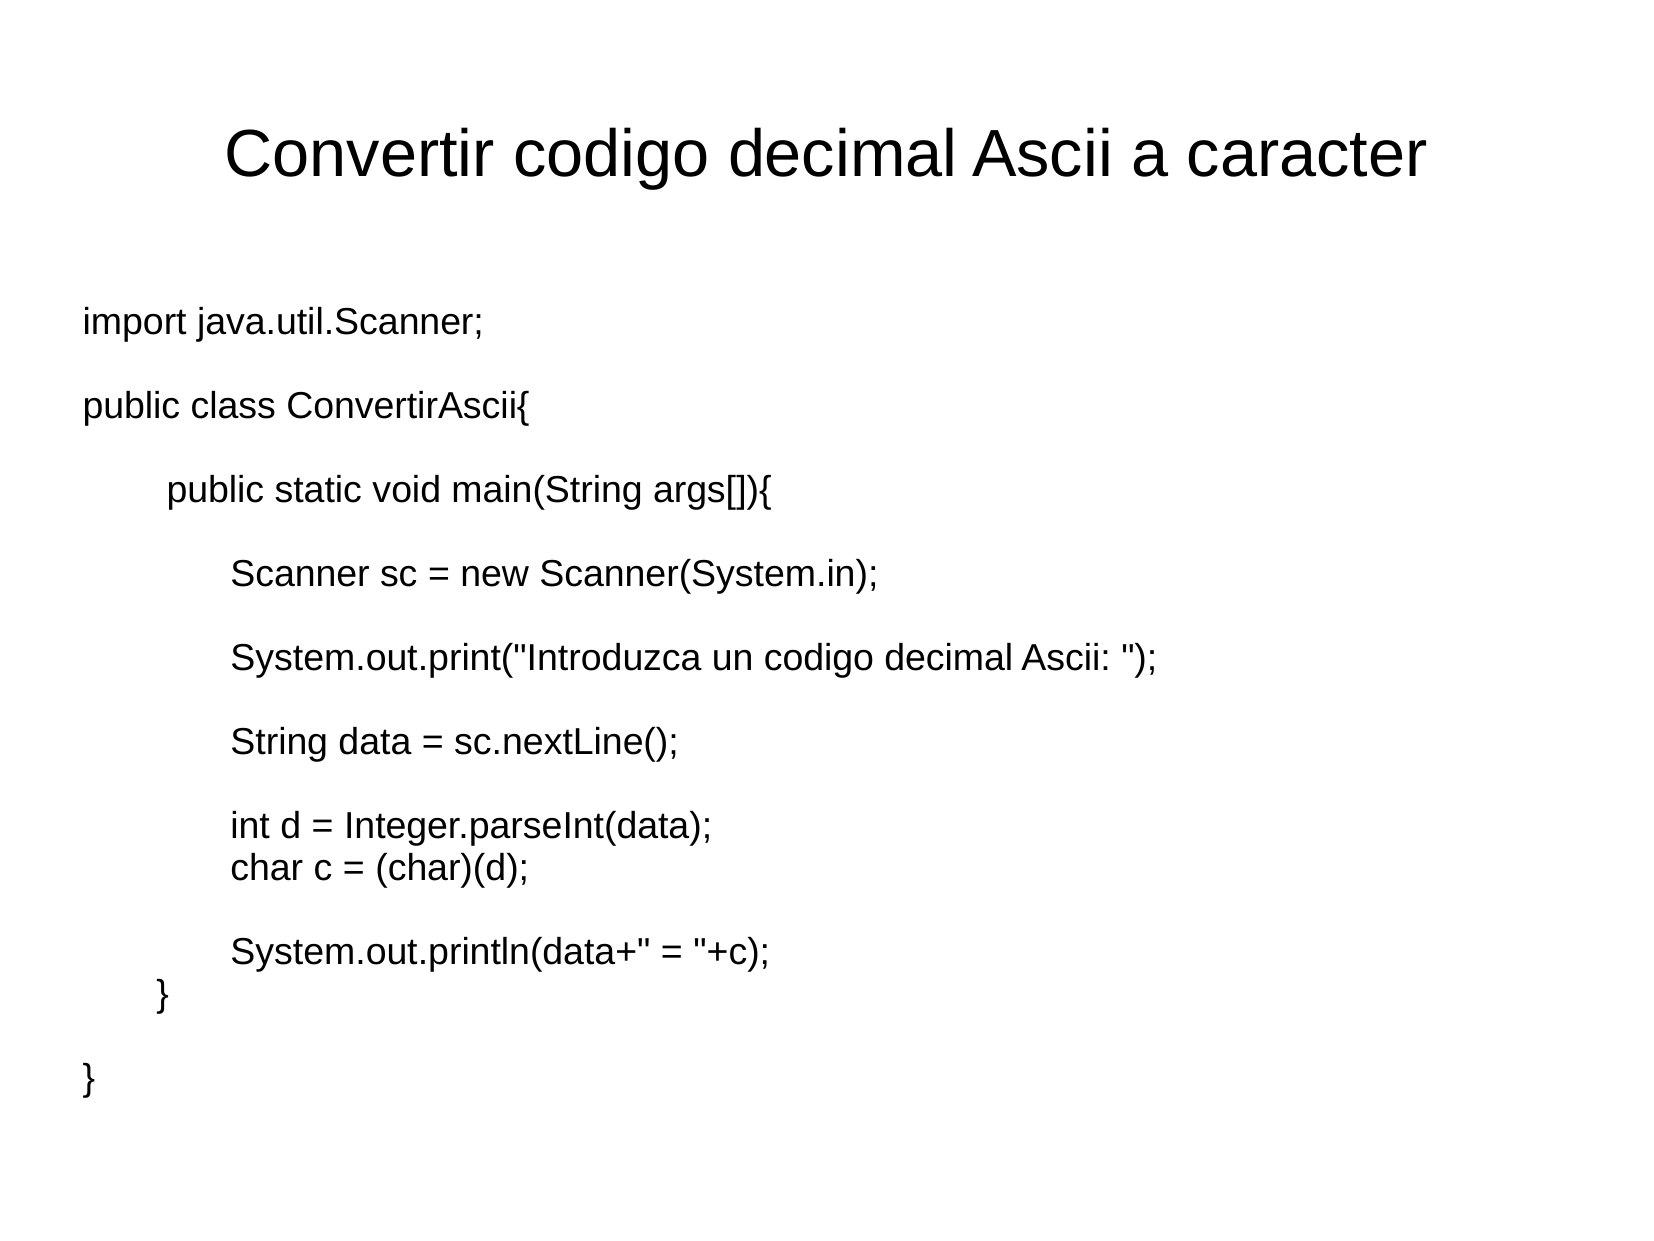

# Convertir codigo decimal Ascii a caracter
import java.util.Scanner;
public class ConvertirAscii{
 public static void main(String args[]){
		Scanner sc = new Scanner(System.in);
		System.out.print("Introduzca un codigo decimal Ascii: ");
		String data = sc.nextLine();
		int d = Integer.parseInt(data);
		char c = (char)(d);
		System.out.println(data+" = "+c);
	}
}